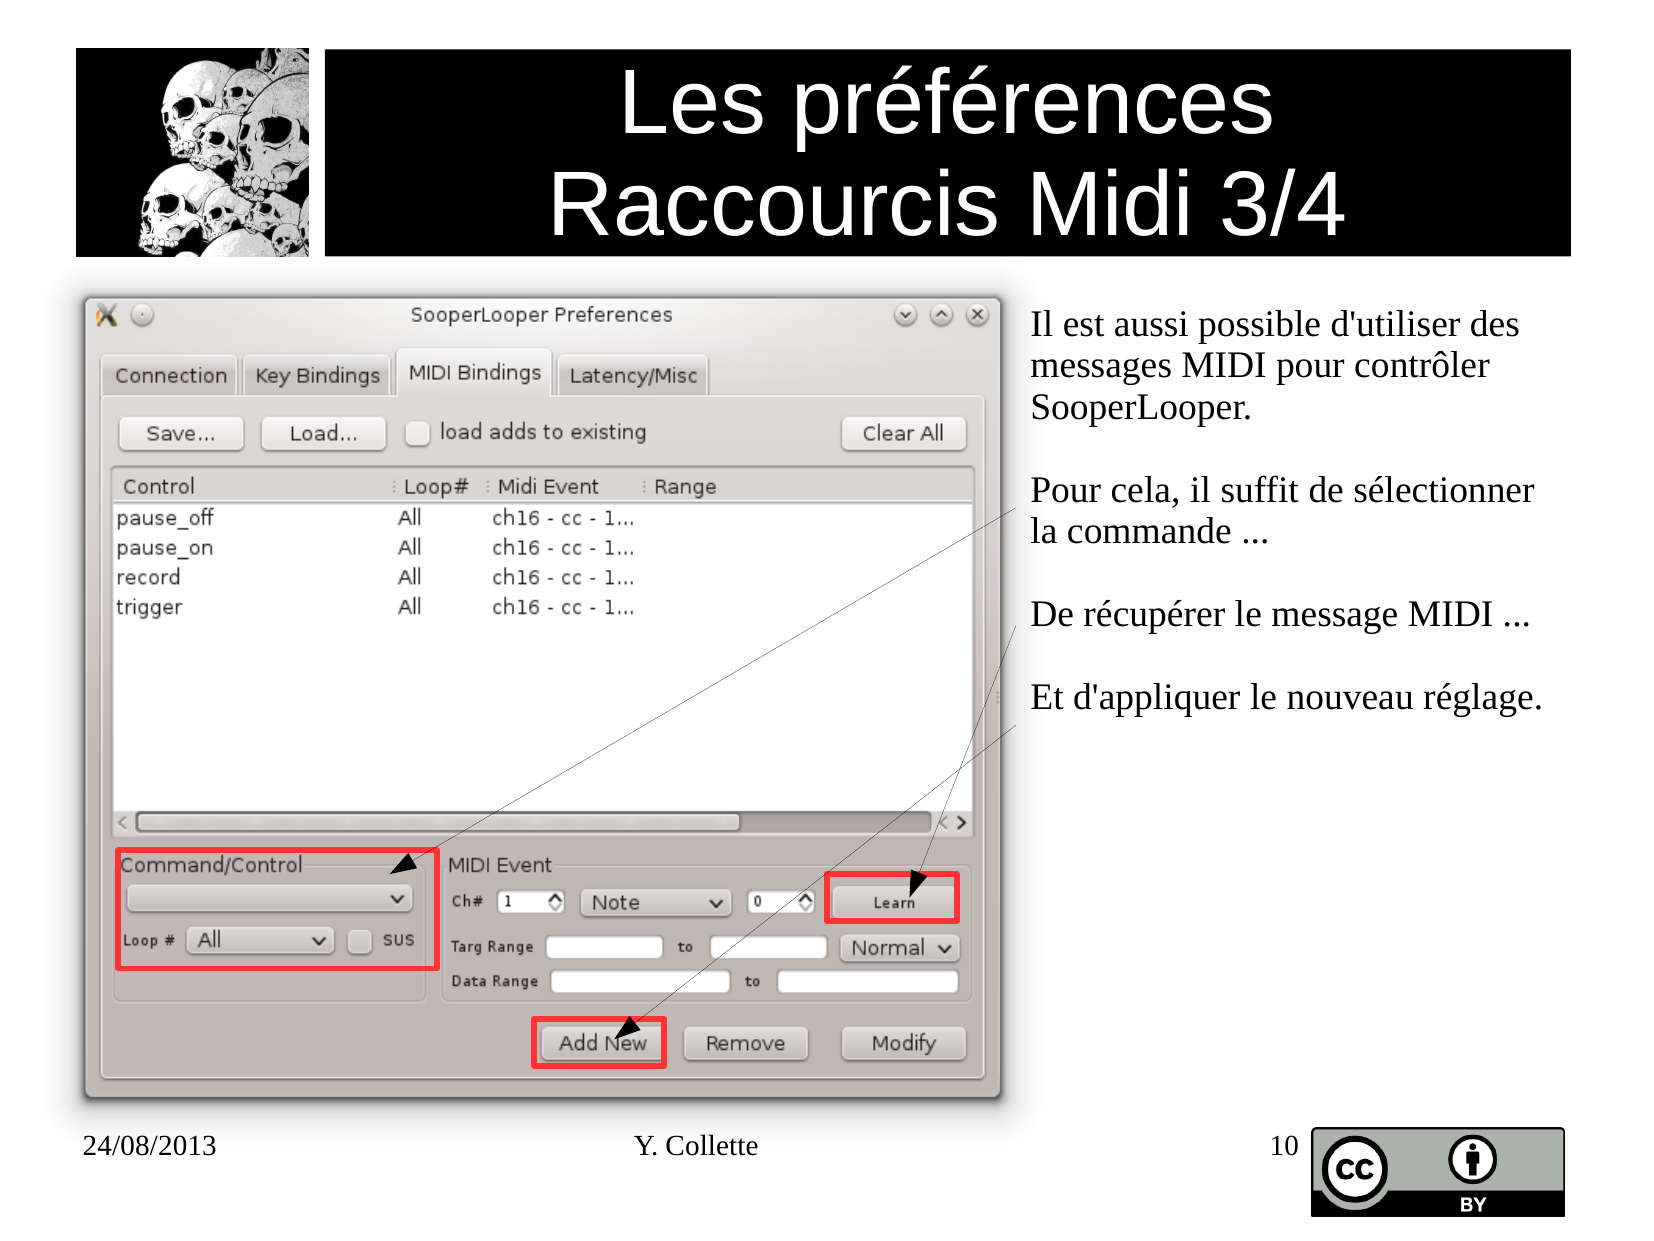

# Les préférences Raccourcis Midi 3/4
Il est aussi possible d'utiliser des messages MIDI pour contrôler SooperLooper.
Pour cela, il suffit de sélectionner la commande ...
De récupérer le message MIDI ...
Et d'appliquer le nouveau réglage.
Y. Collette
10